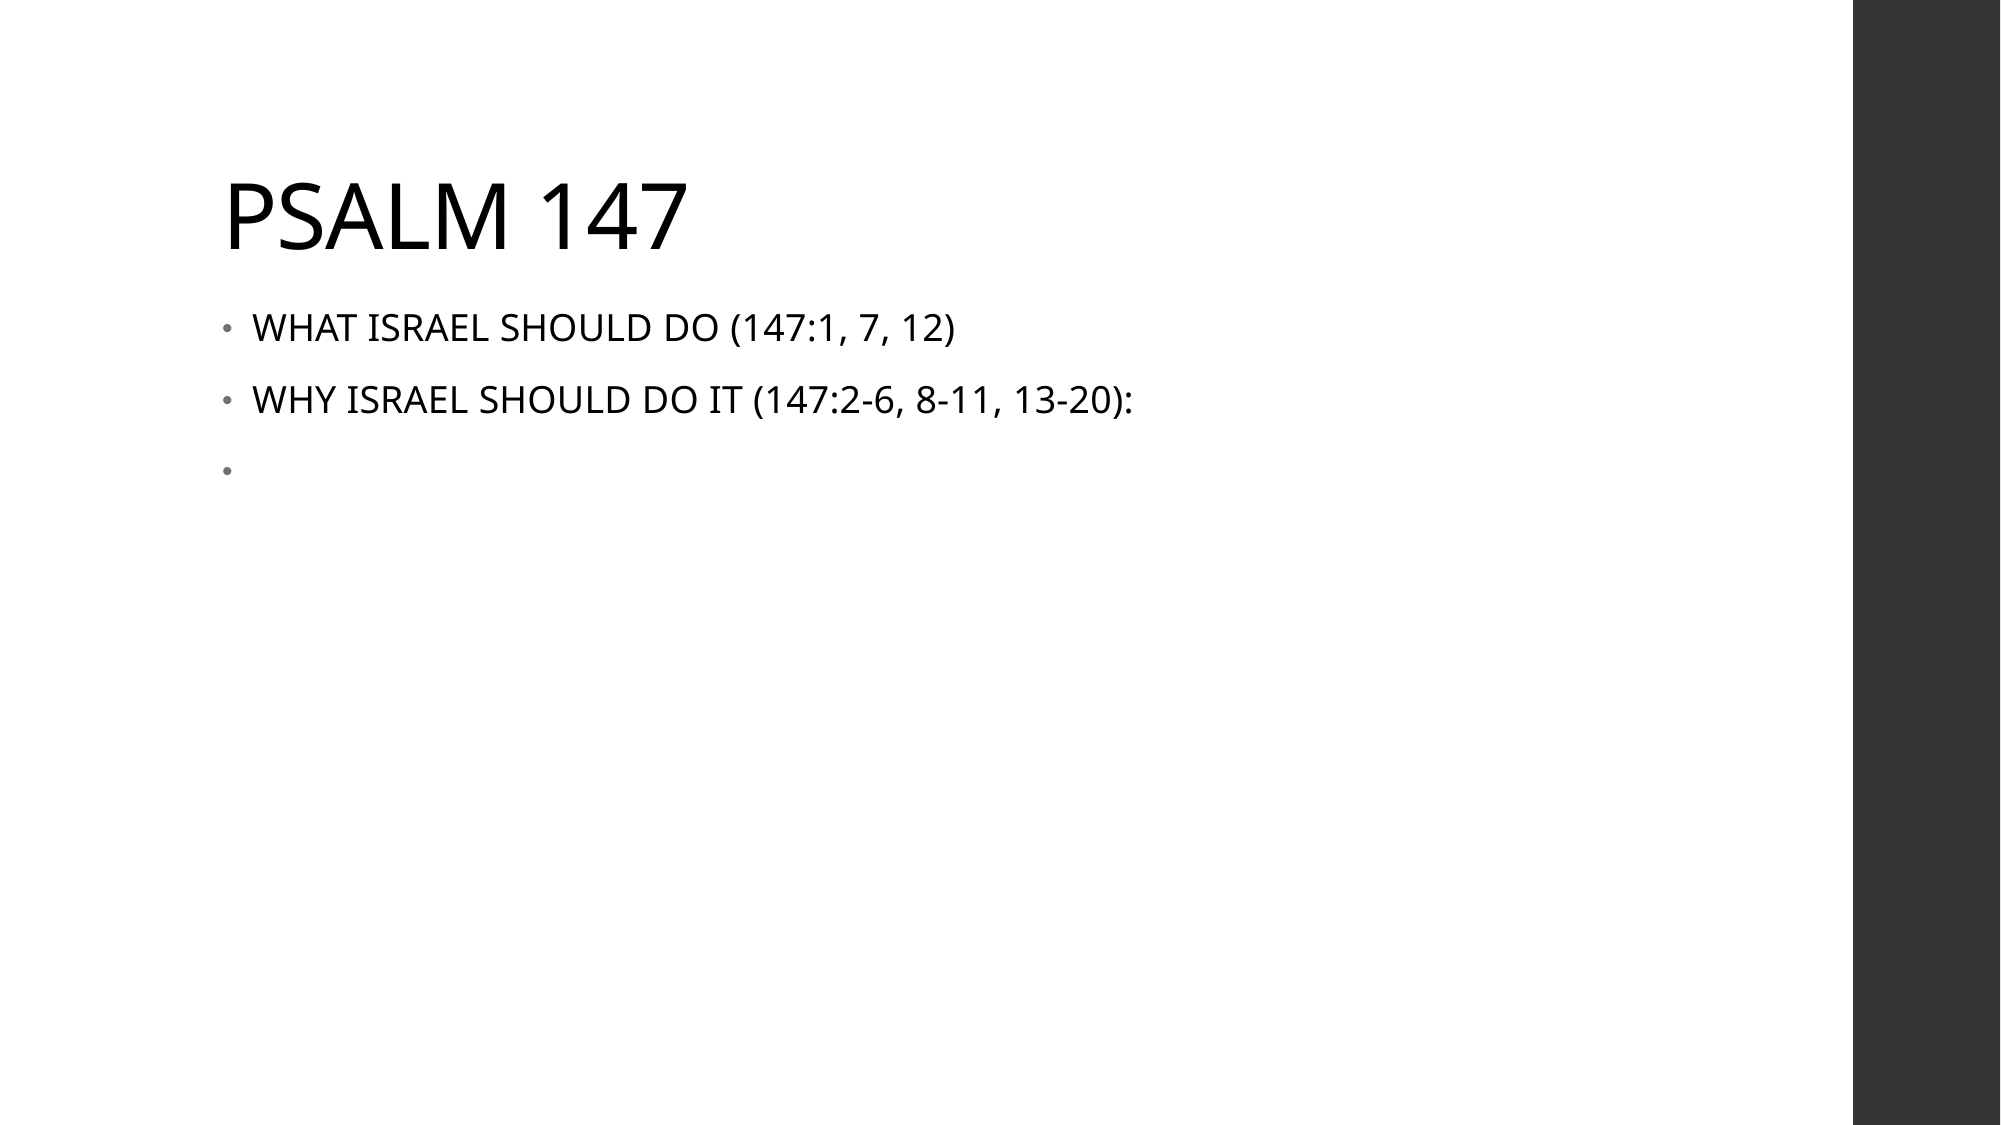

# PSALM 147
WHAT ISRAEL SHOULD DO (147:1, 7, 12)
WHY ISRAEL SHOULD DO IT (147:2-6, 8-11, 13-20):